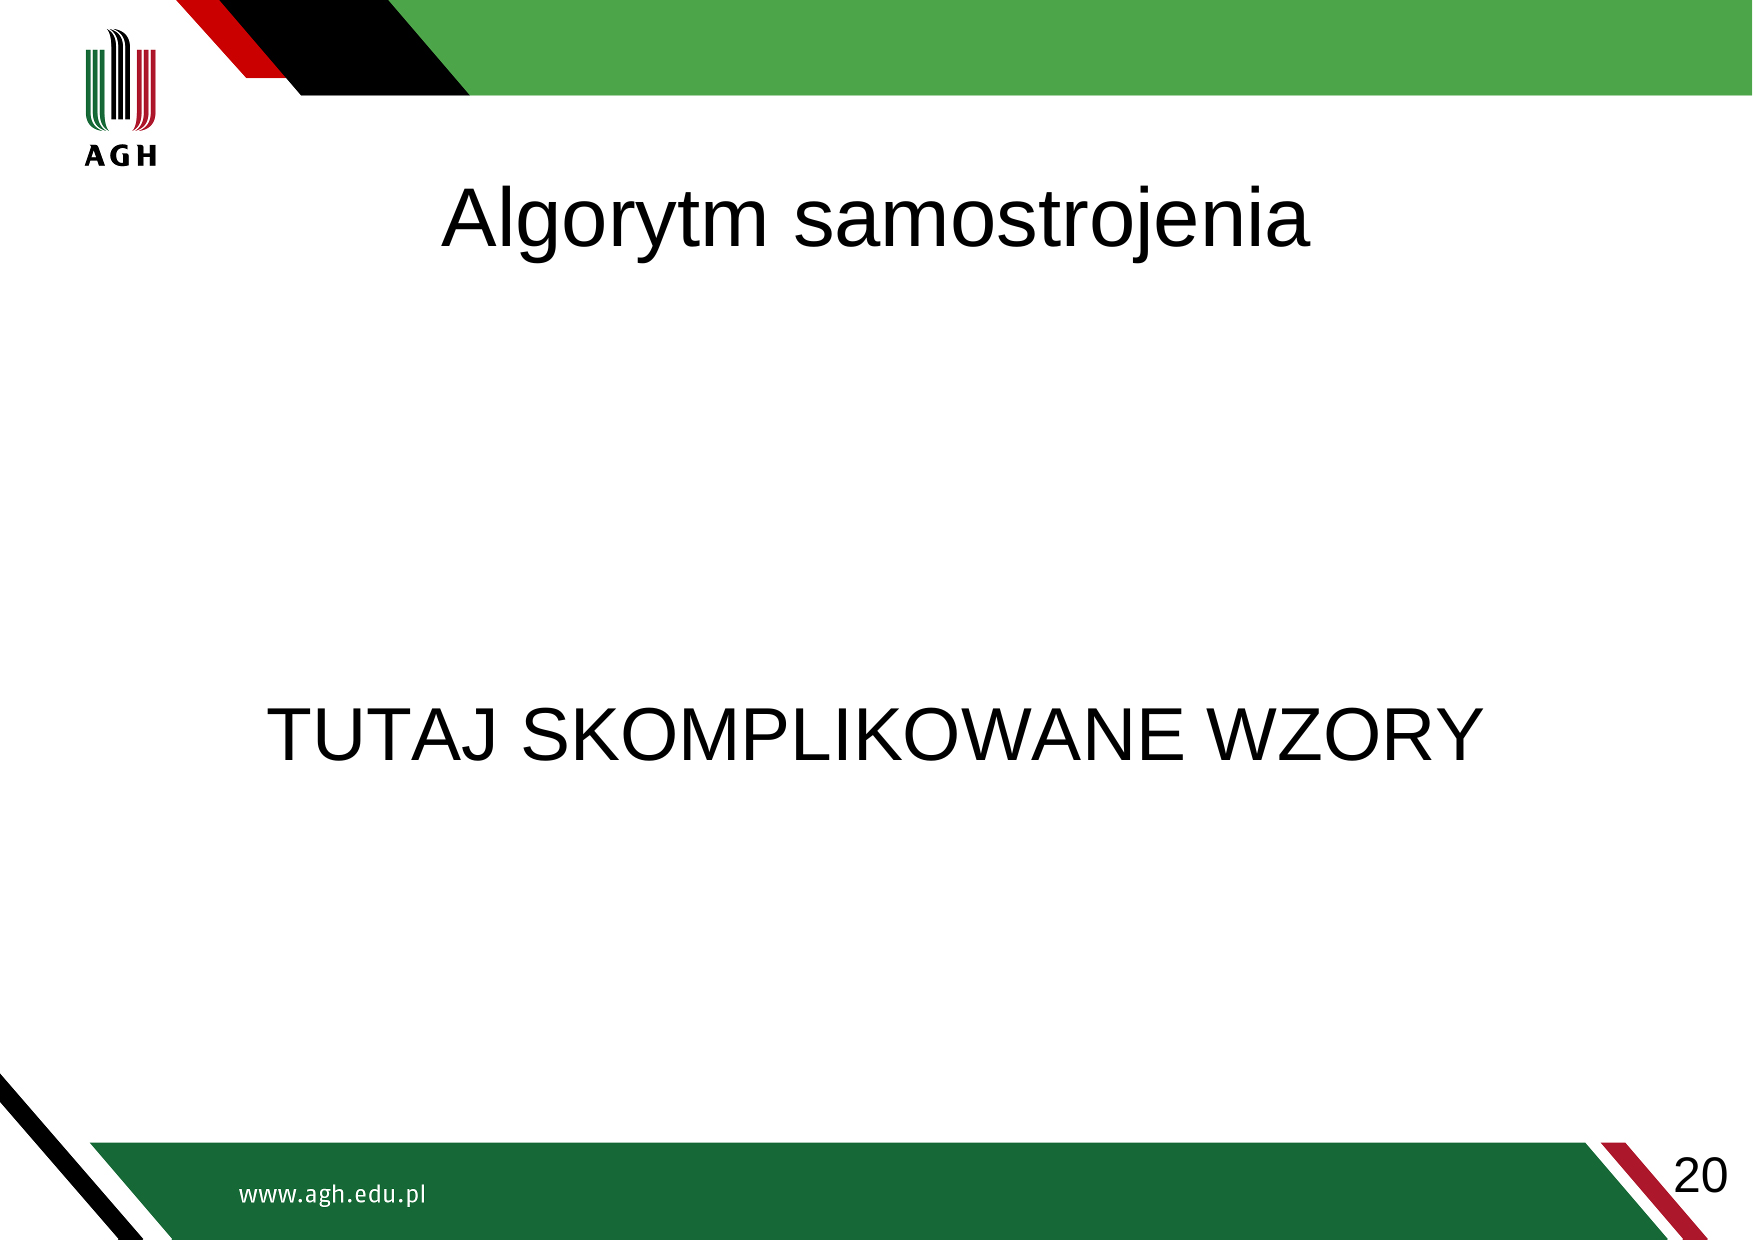

# Algorytm samostrojenia
TUTAJ SKOMPLIKOWANE WZORY
20